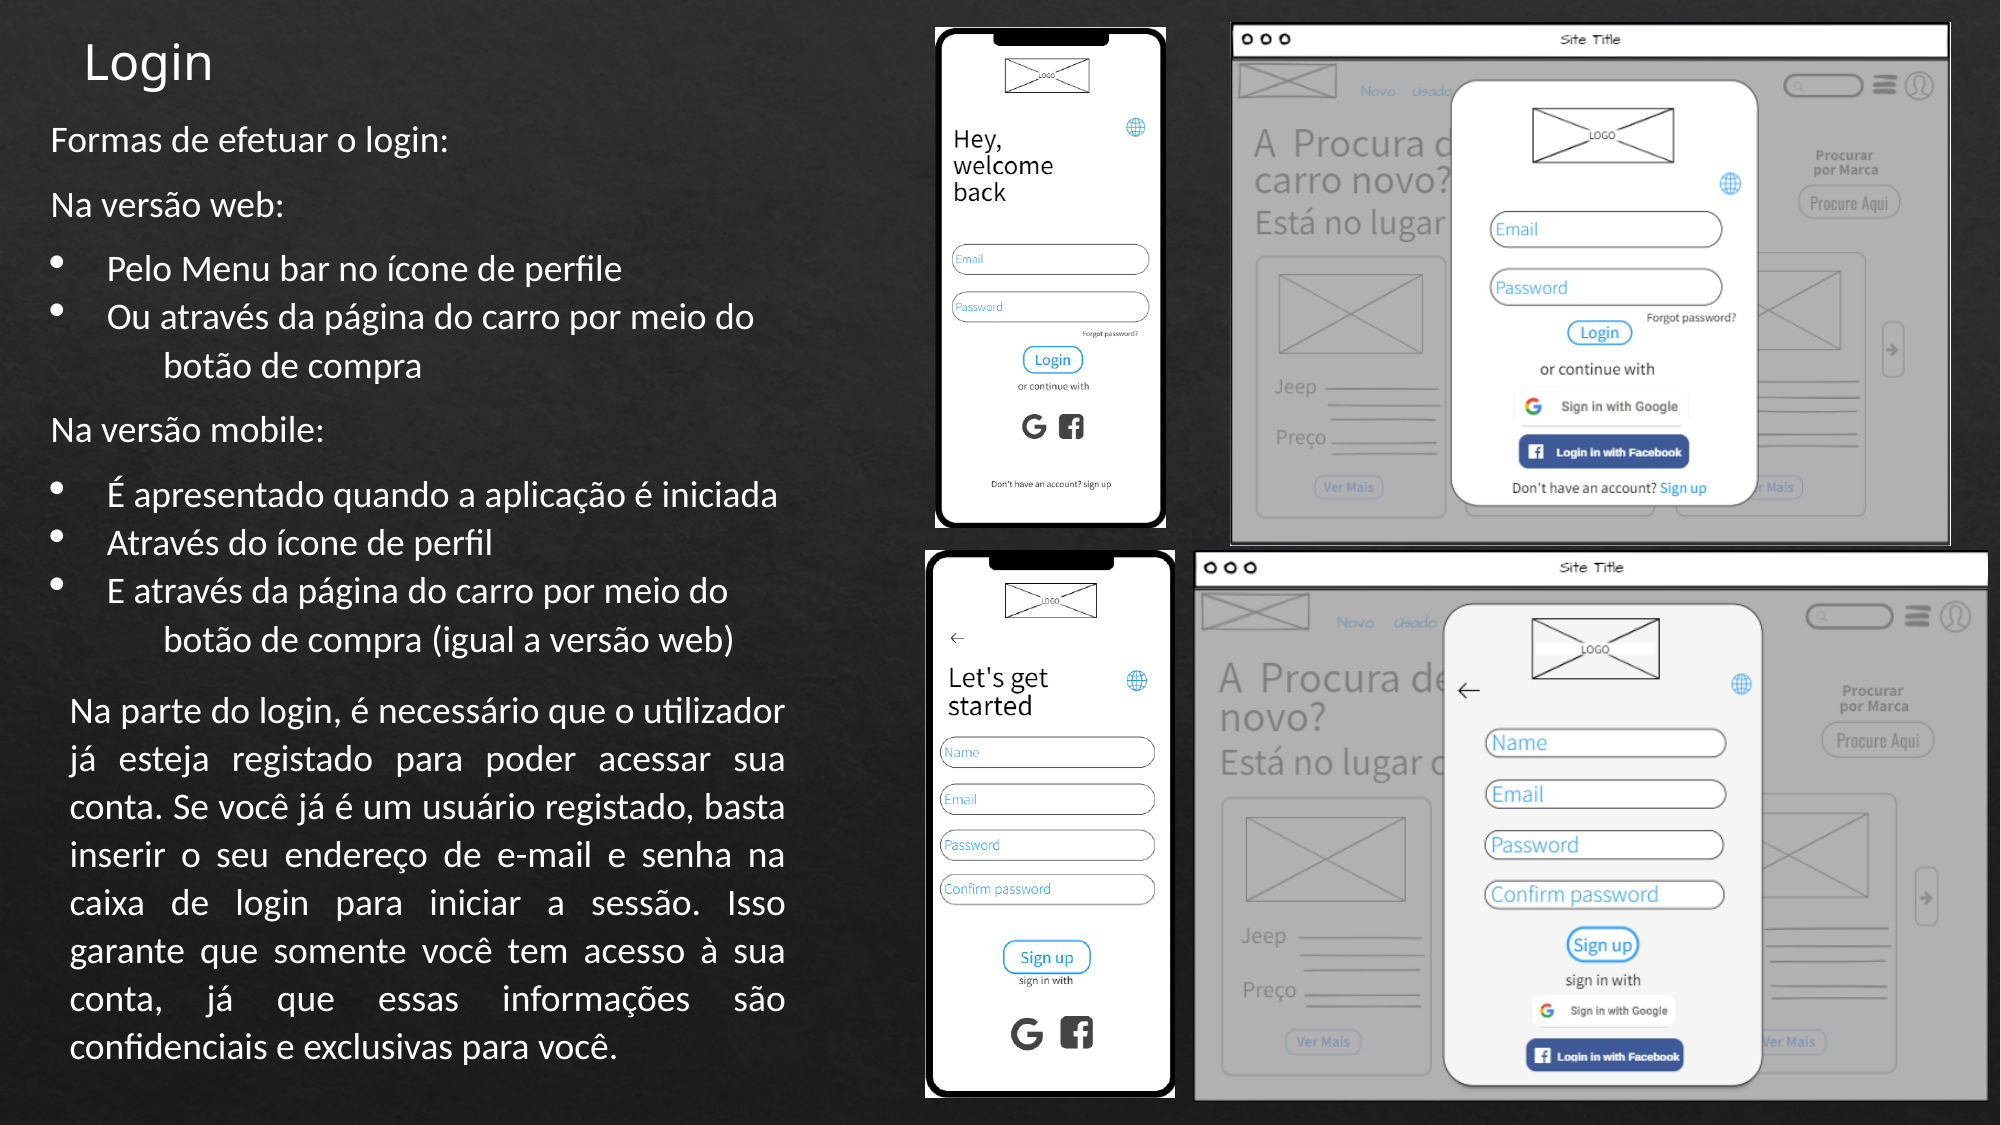

Login
Formas de efetuar o login:
Na versão web:
Pelo Menu bar no ícone de perfile
Ou através da página do carro por meio do botão de compra
Na versão mobile:
É apresentado quando a aplicação é iniciada
Através do ícone de perfil
E através da página do carro por meio do botão de compra (igual a versão web)
Na parte do login, é necessário que o utilizador já esteja registado para poder acessar sua conta. Se você já é um usuário registado, basta inserir o seu endereço de e-mail e senha na caixa de login para iniciar a sessão. Isso garante que somente você tem acesso à sua conta, já que essas informações são confidenciais e exclusivas para você.